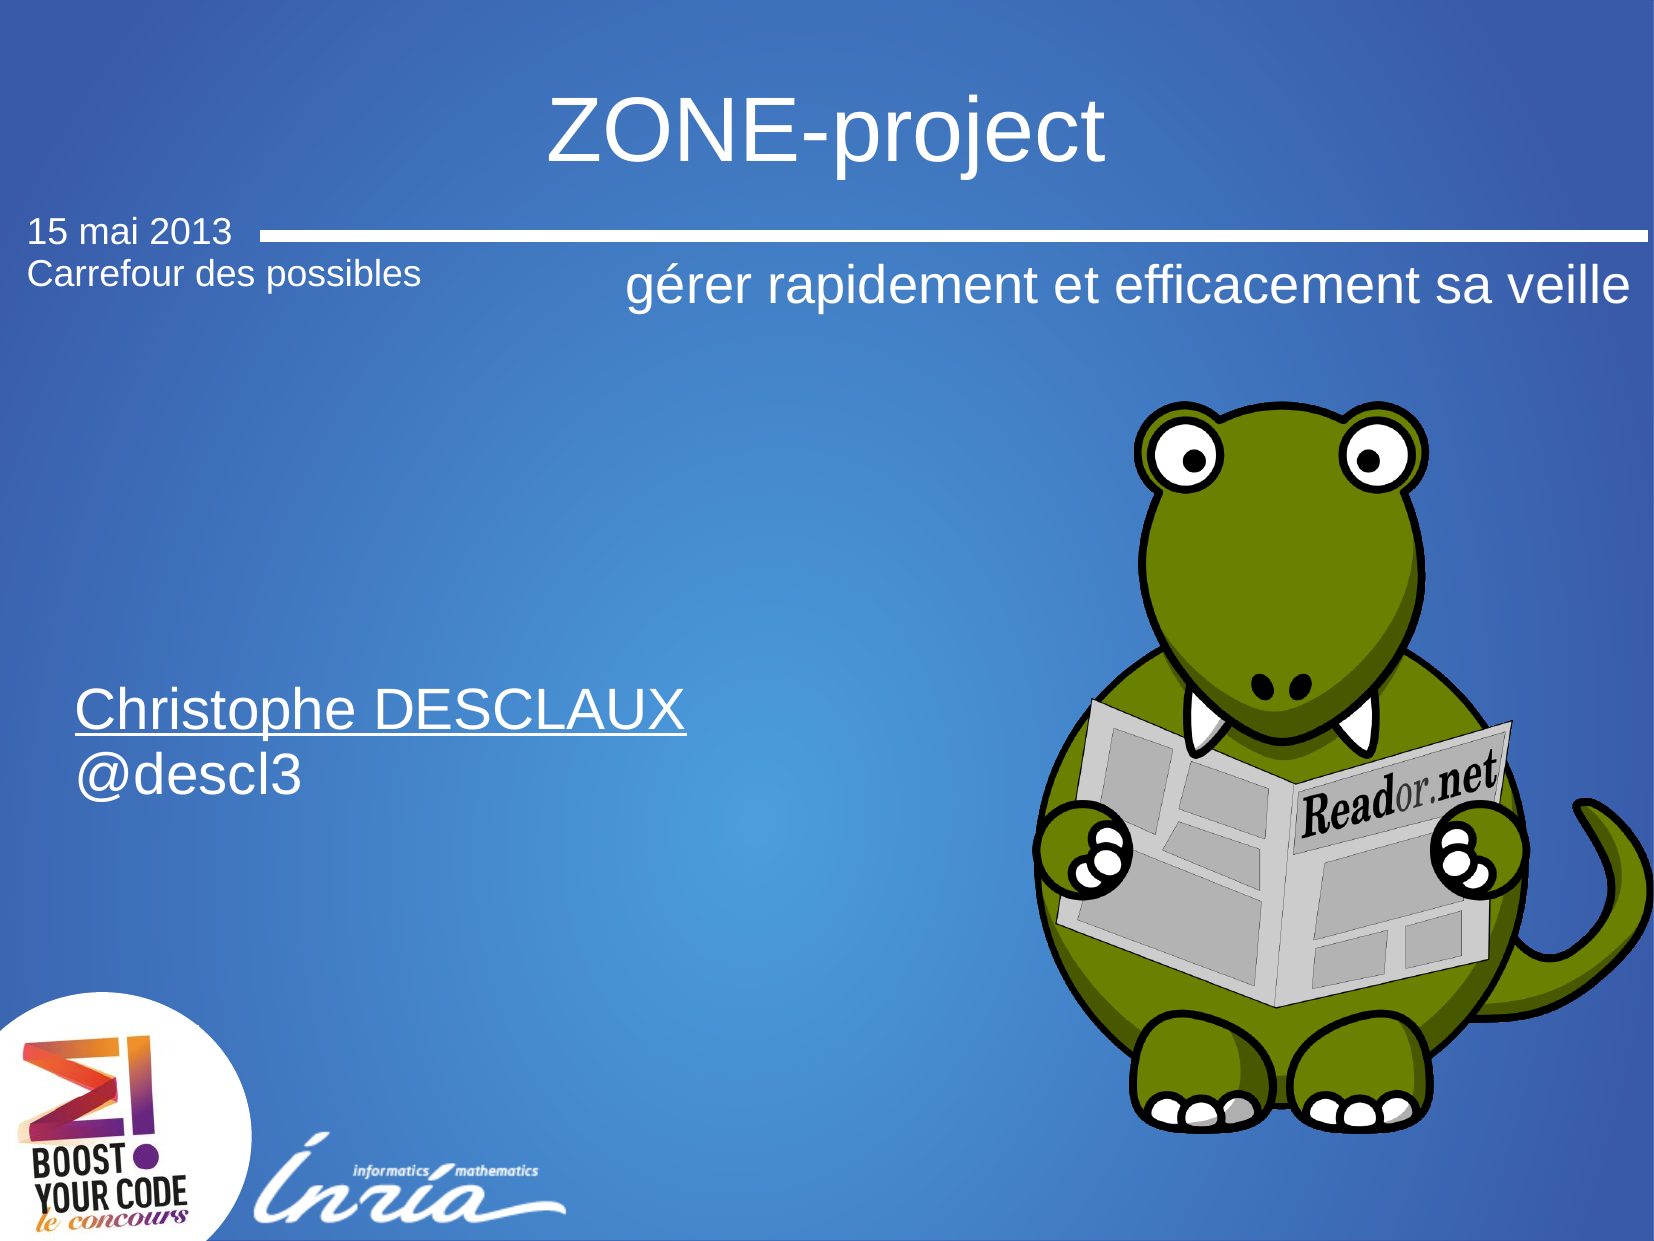

# ZONE-project
15 mai 2013
Carrefour des possibles
gérer rapidement et efficacement sa veille
Christophe DESCLAUX
@descl3